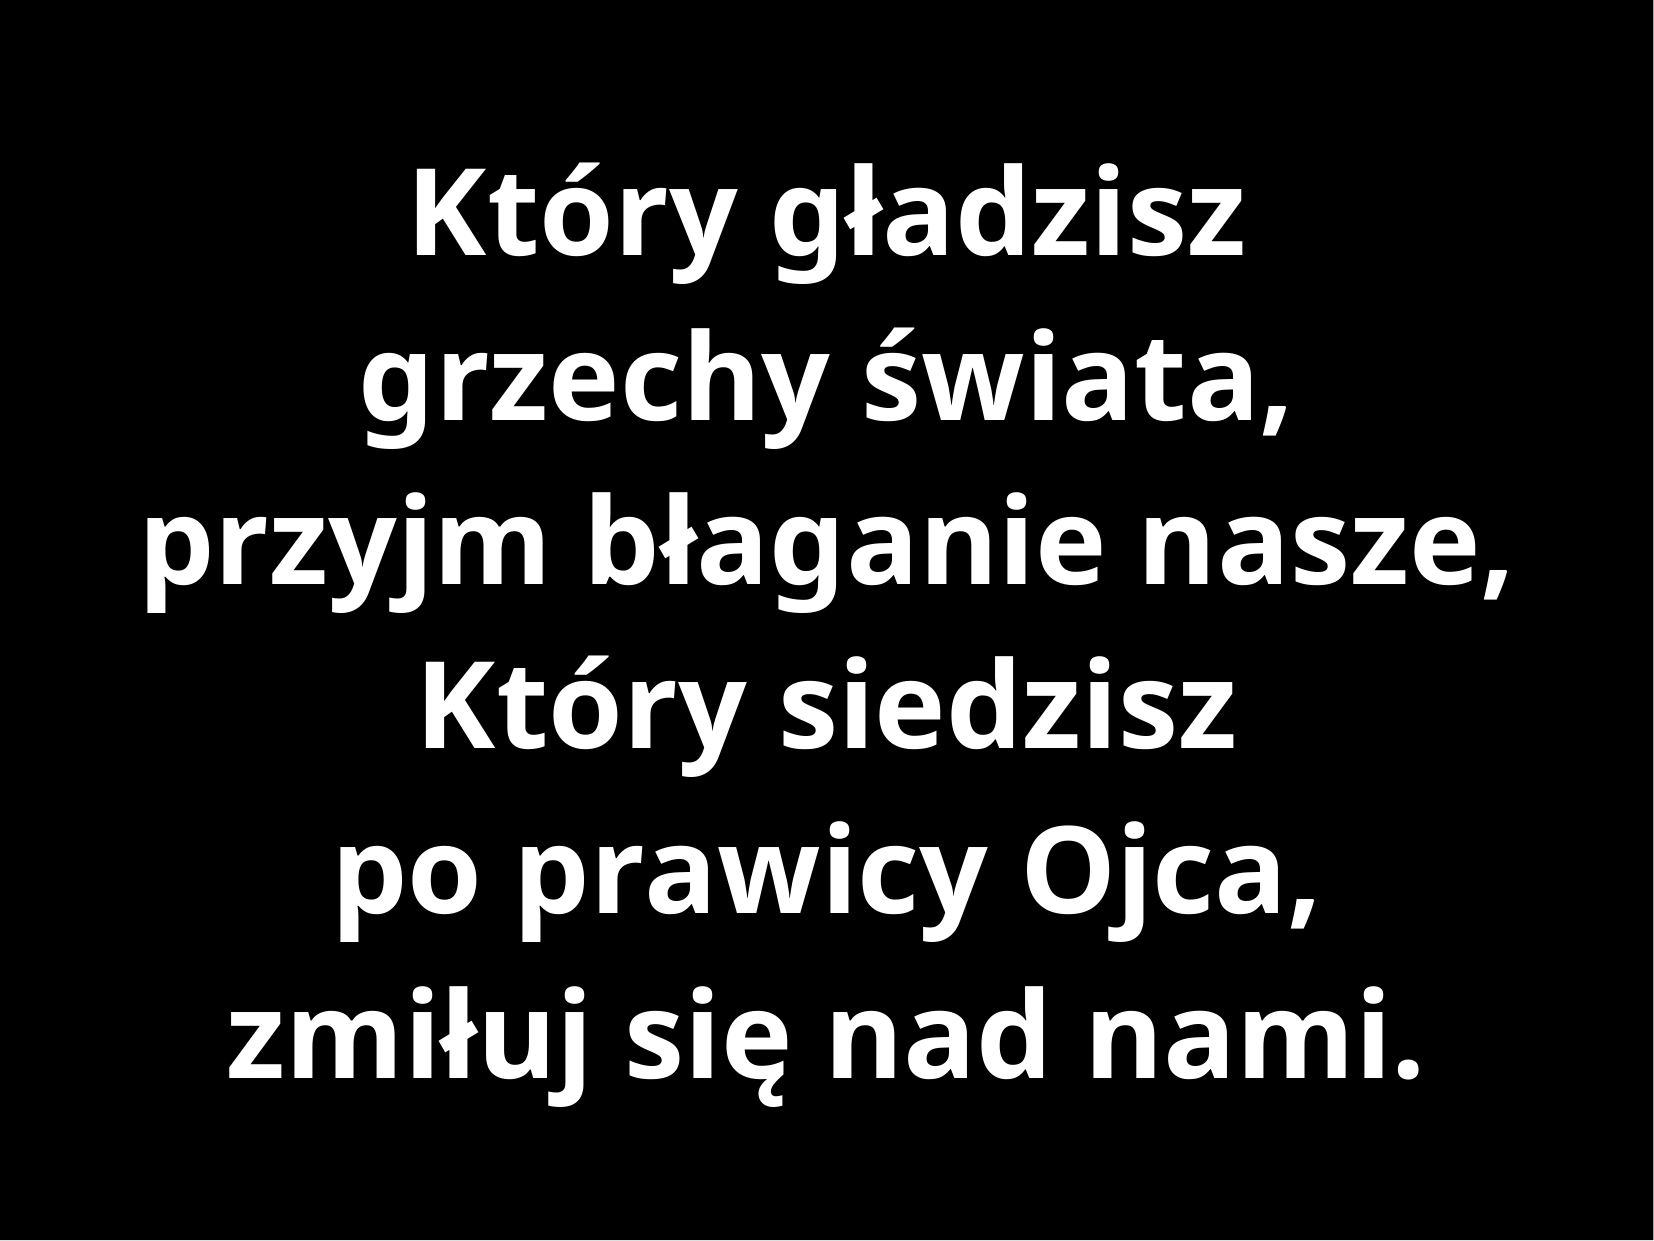

# Który gładzisz grzechy świata, przyjm błaganie nasze, Który siedzisz po prawicy Ojca, zmiłuj się nad nami.